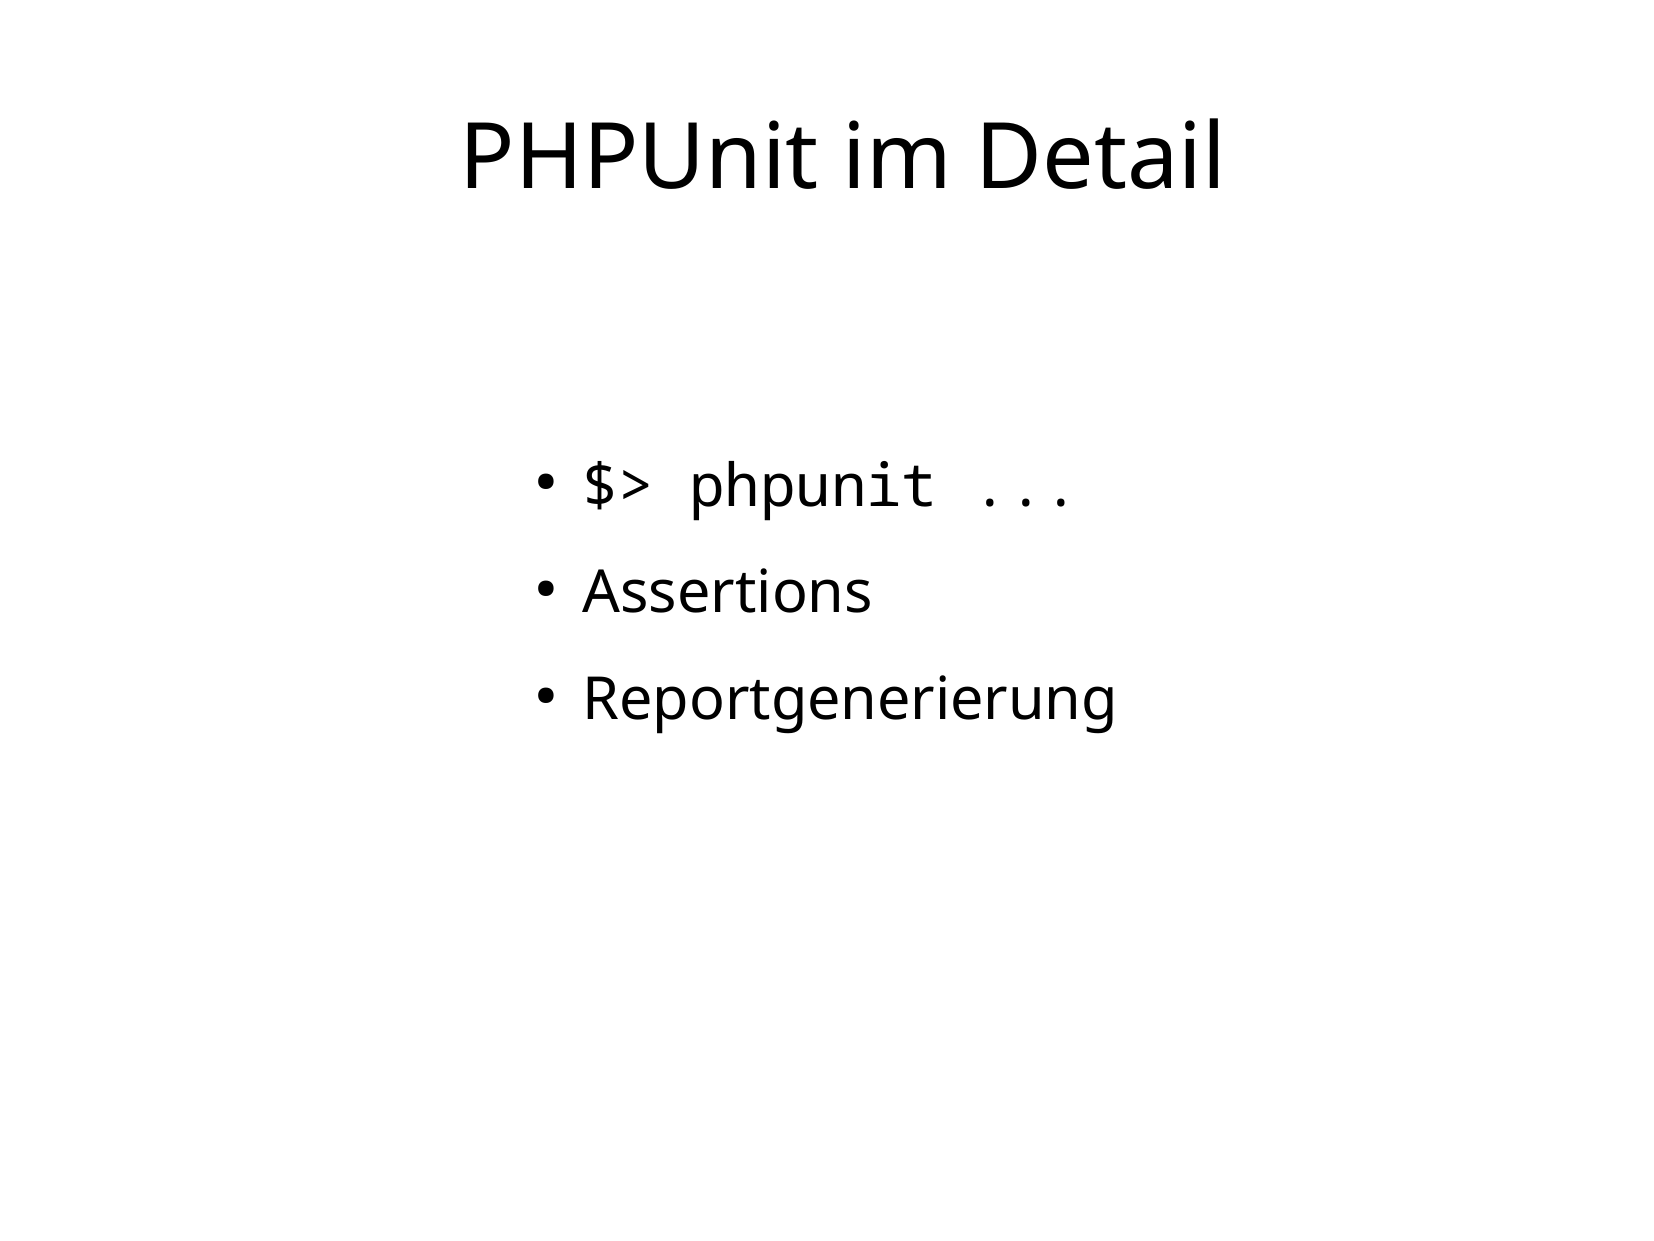

# PHPUnit im Detail
$> phpunit ...
Assertions
Reportgenerierung